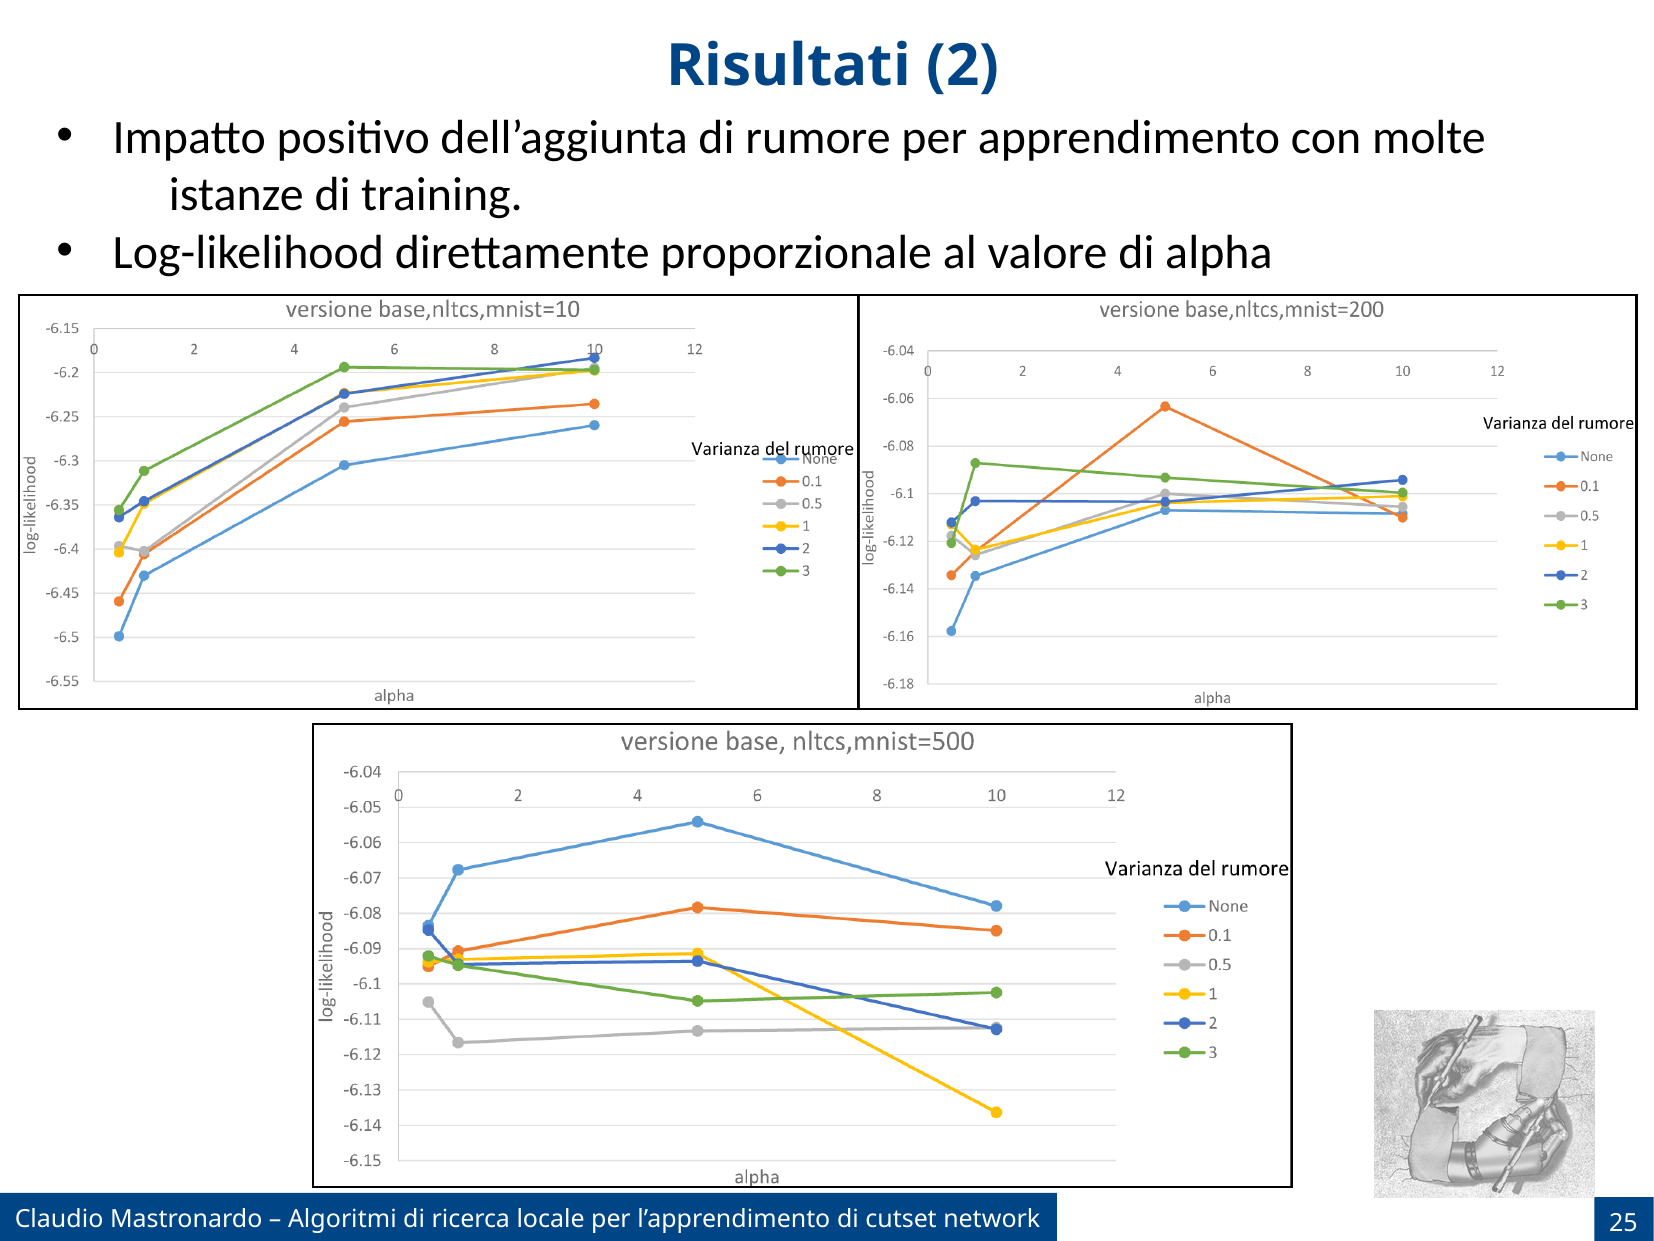

# Risultati (2)
Impatto positivo dell’aggiunta di rumore per apprendimento con molte istanze di training.
Log-likelihood direttamente proporzionale al valore di alpha